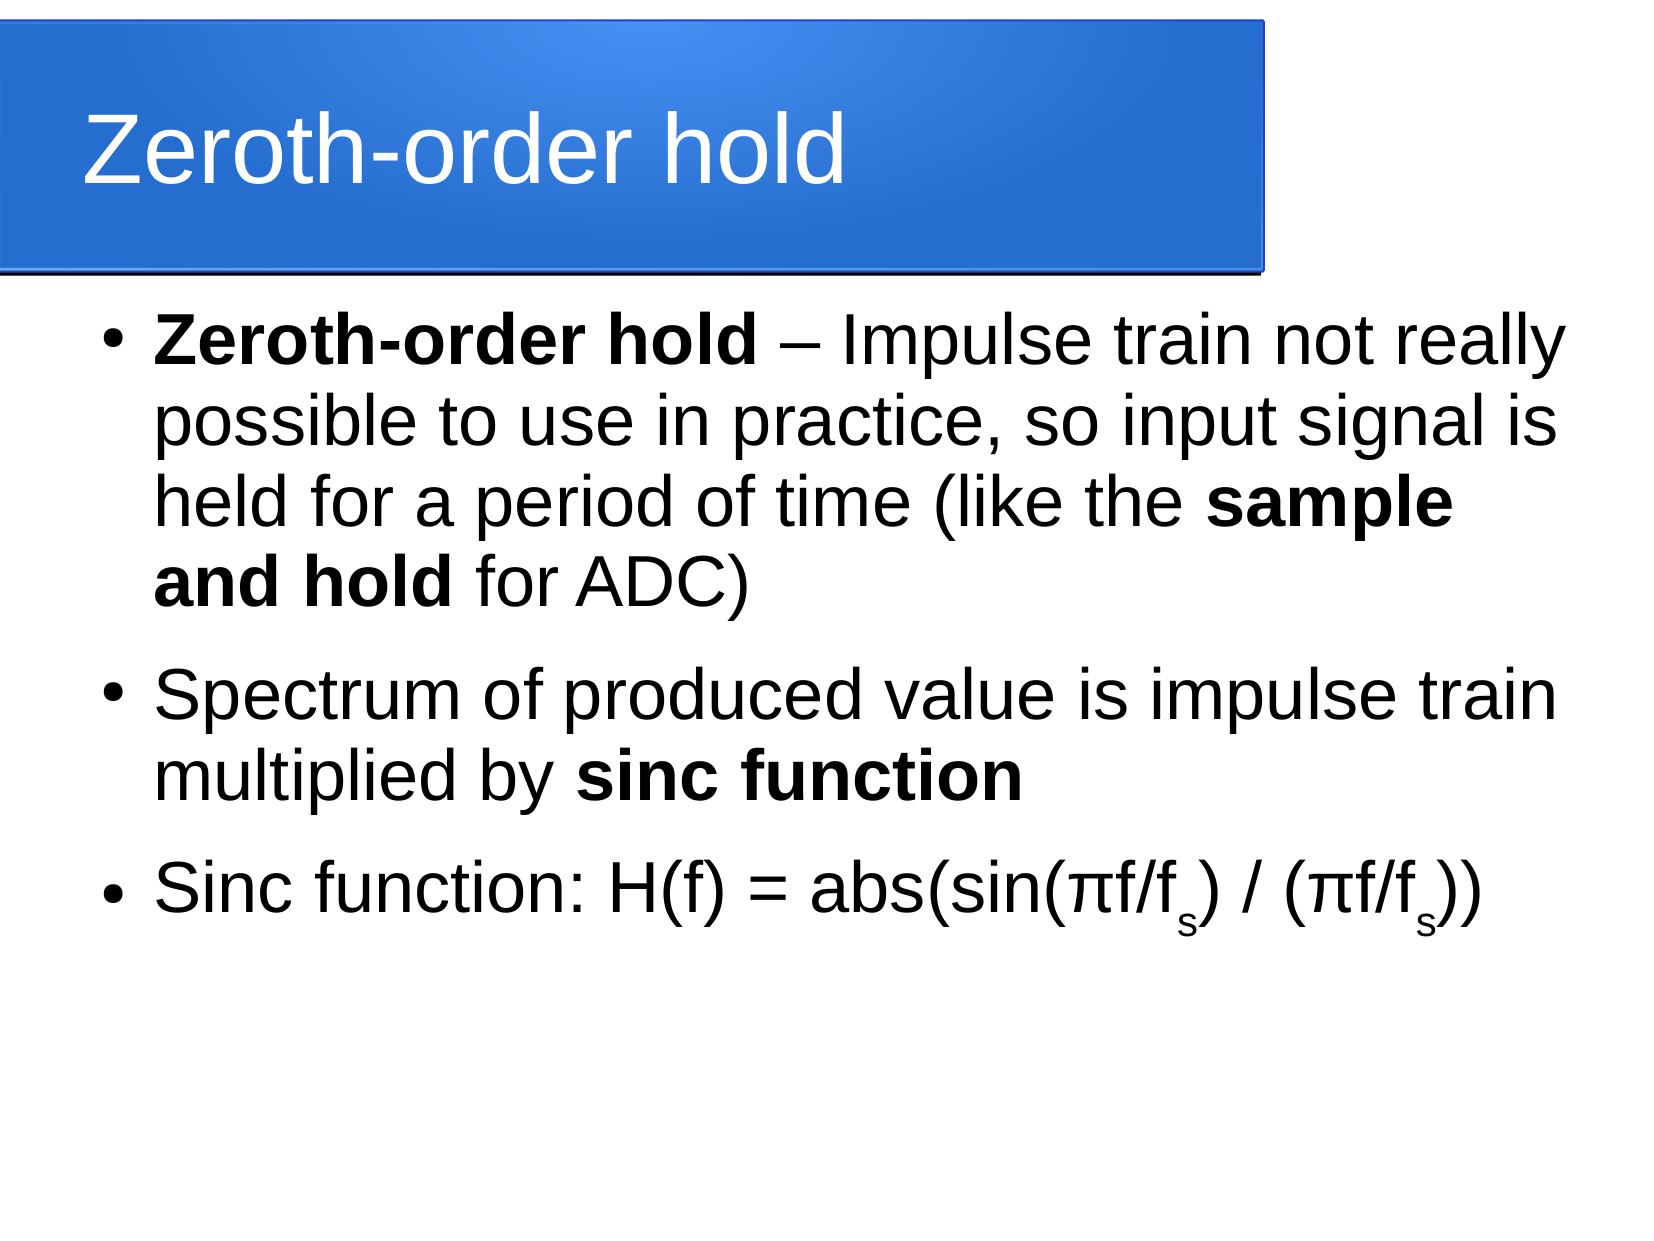

# Zeroth-order hold
Zeroth-order hold – Impulse train not really possible to use in practice, so input signal is held for a period of time (like the sample and hold for ADC)
Spectrum of produced value is impulse train multiplied by sinc function
Sinc function: H(f) = abs(sin(πf/fs) / (πf/fs))